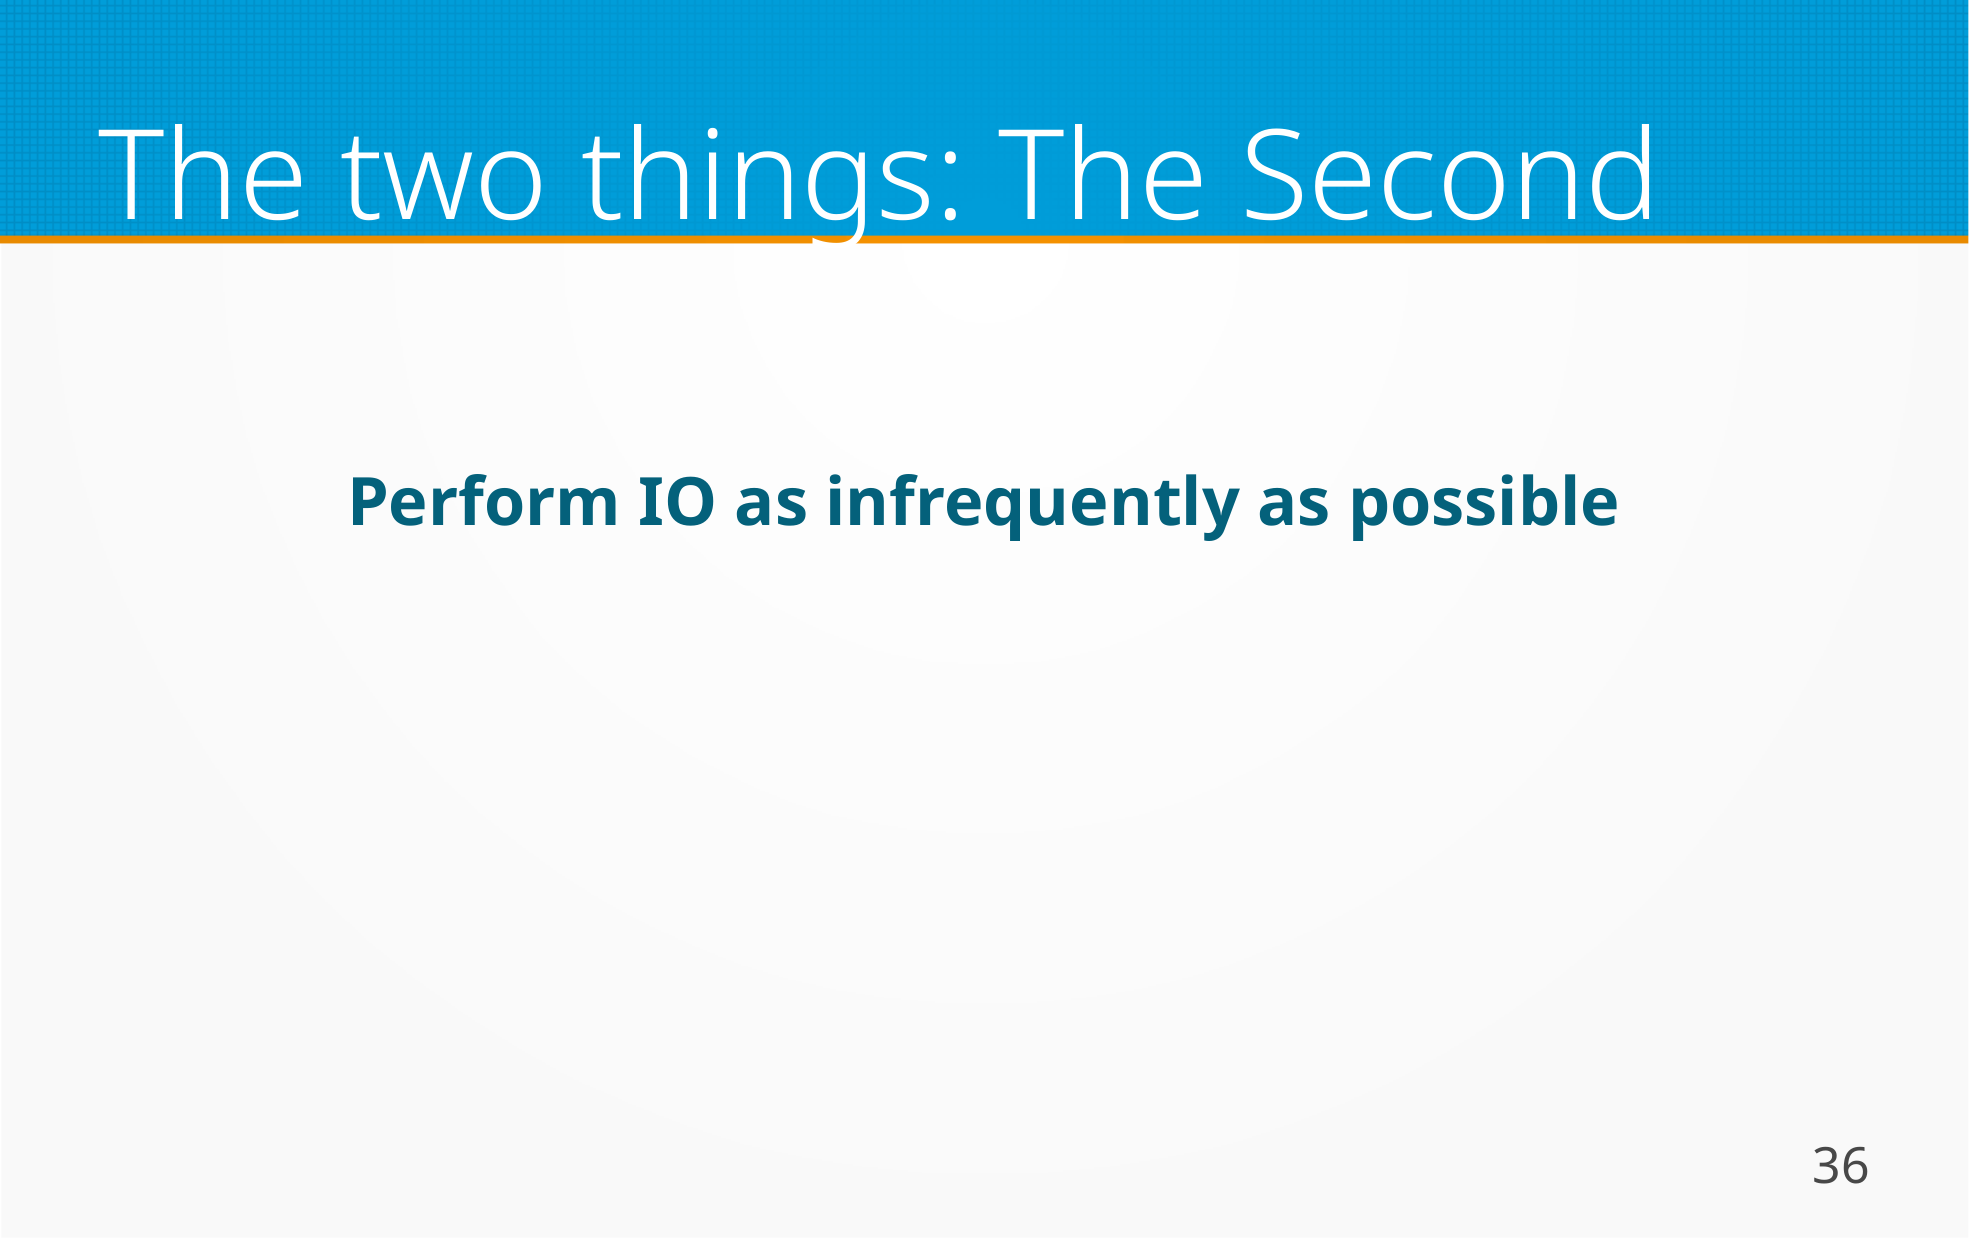

# Perform IO as infrequently as possible
The two things: The Second
36